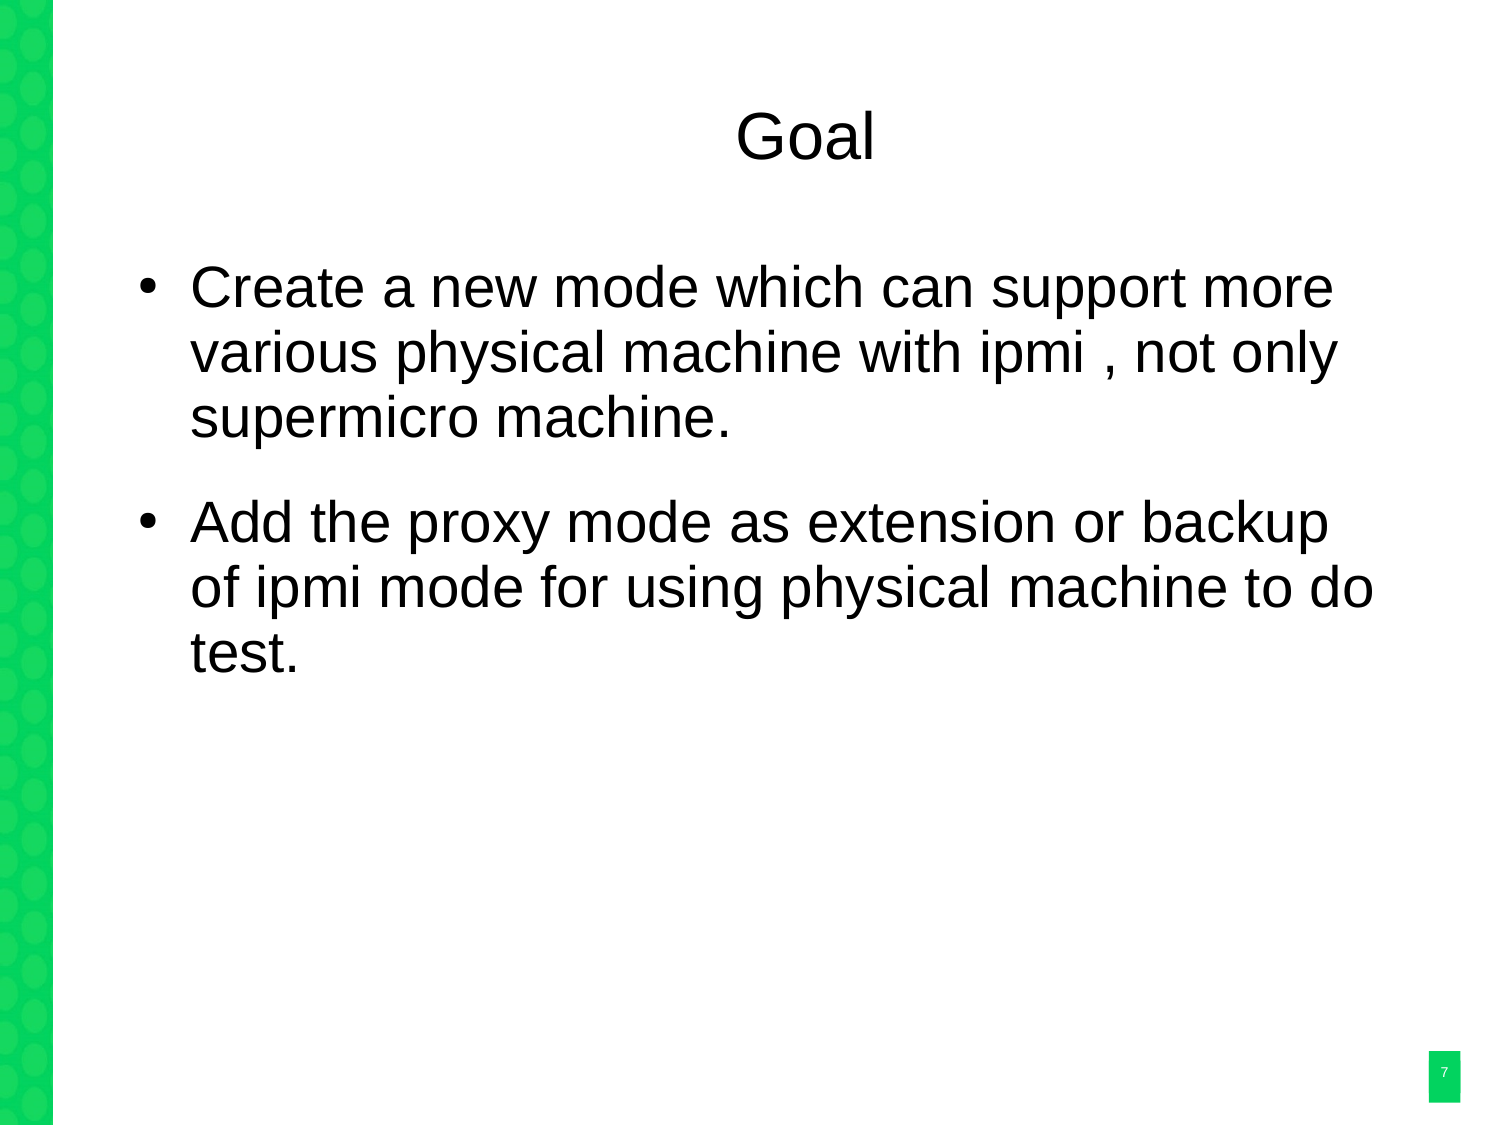

# Goal
Create a new mode which can support more various physical machine with ipmi , not only supermicro machine.
Add the proxy mode as extension or backup of ipmi mode for using physical machine to do test.